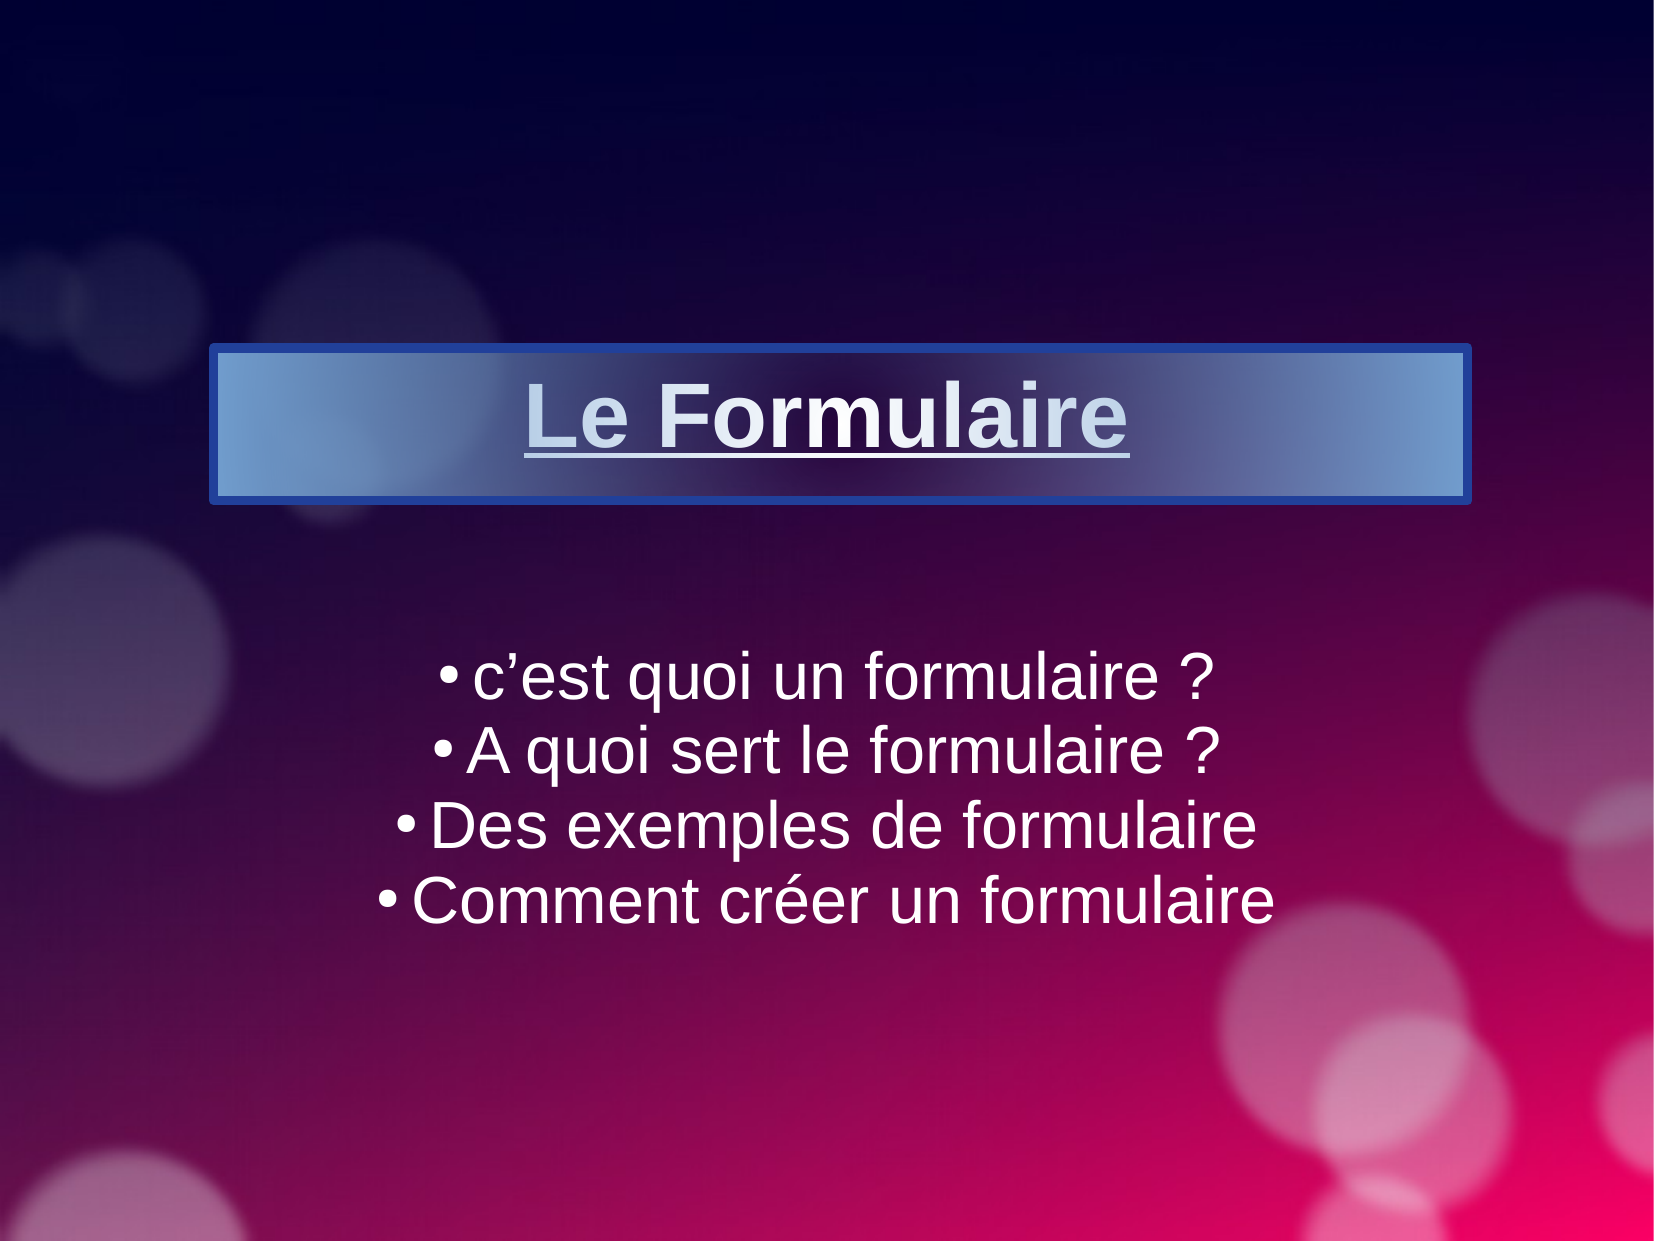

# Le Formulaire
c’est quoi un formulaire ?
A quoi sert le formulaire ?
Des exemples de formulaire
Comment créer un formulaire